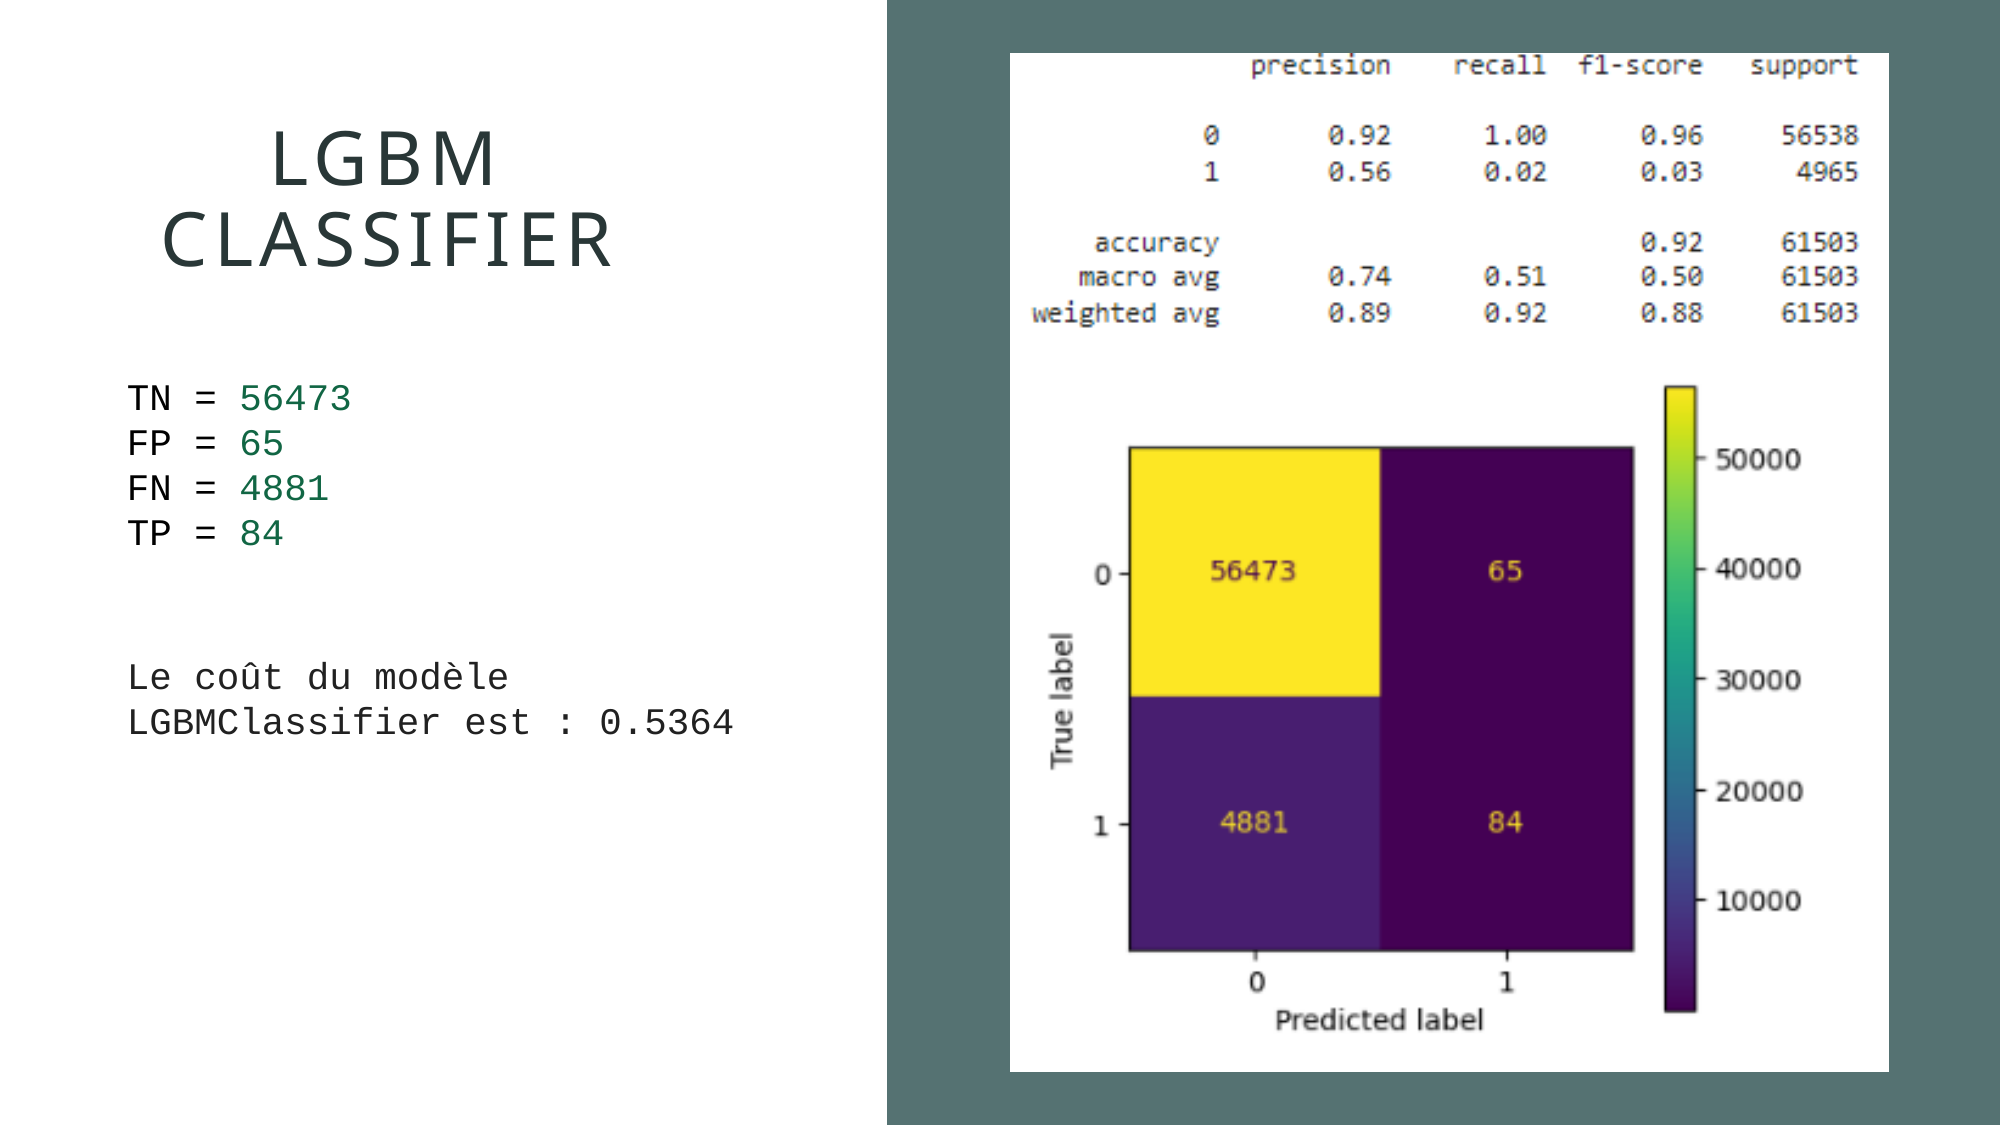

# LGBM Classifier
TN = 56473
FP = 65
FN = 4881
TP = 84
Le coût du modèle LGBMClassifier est : 0.5364